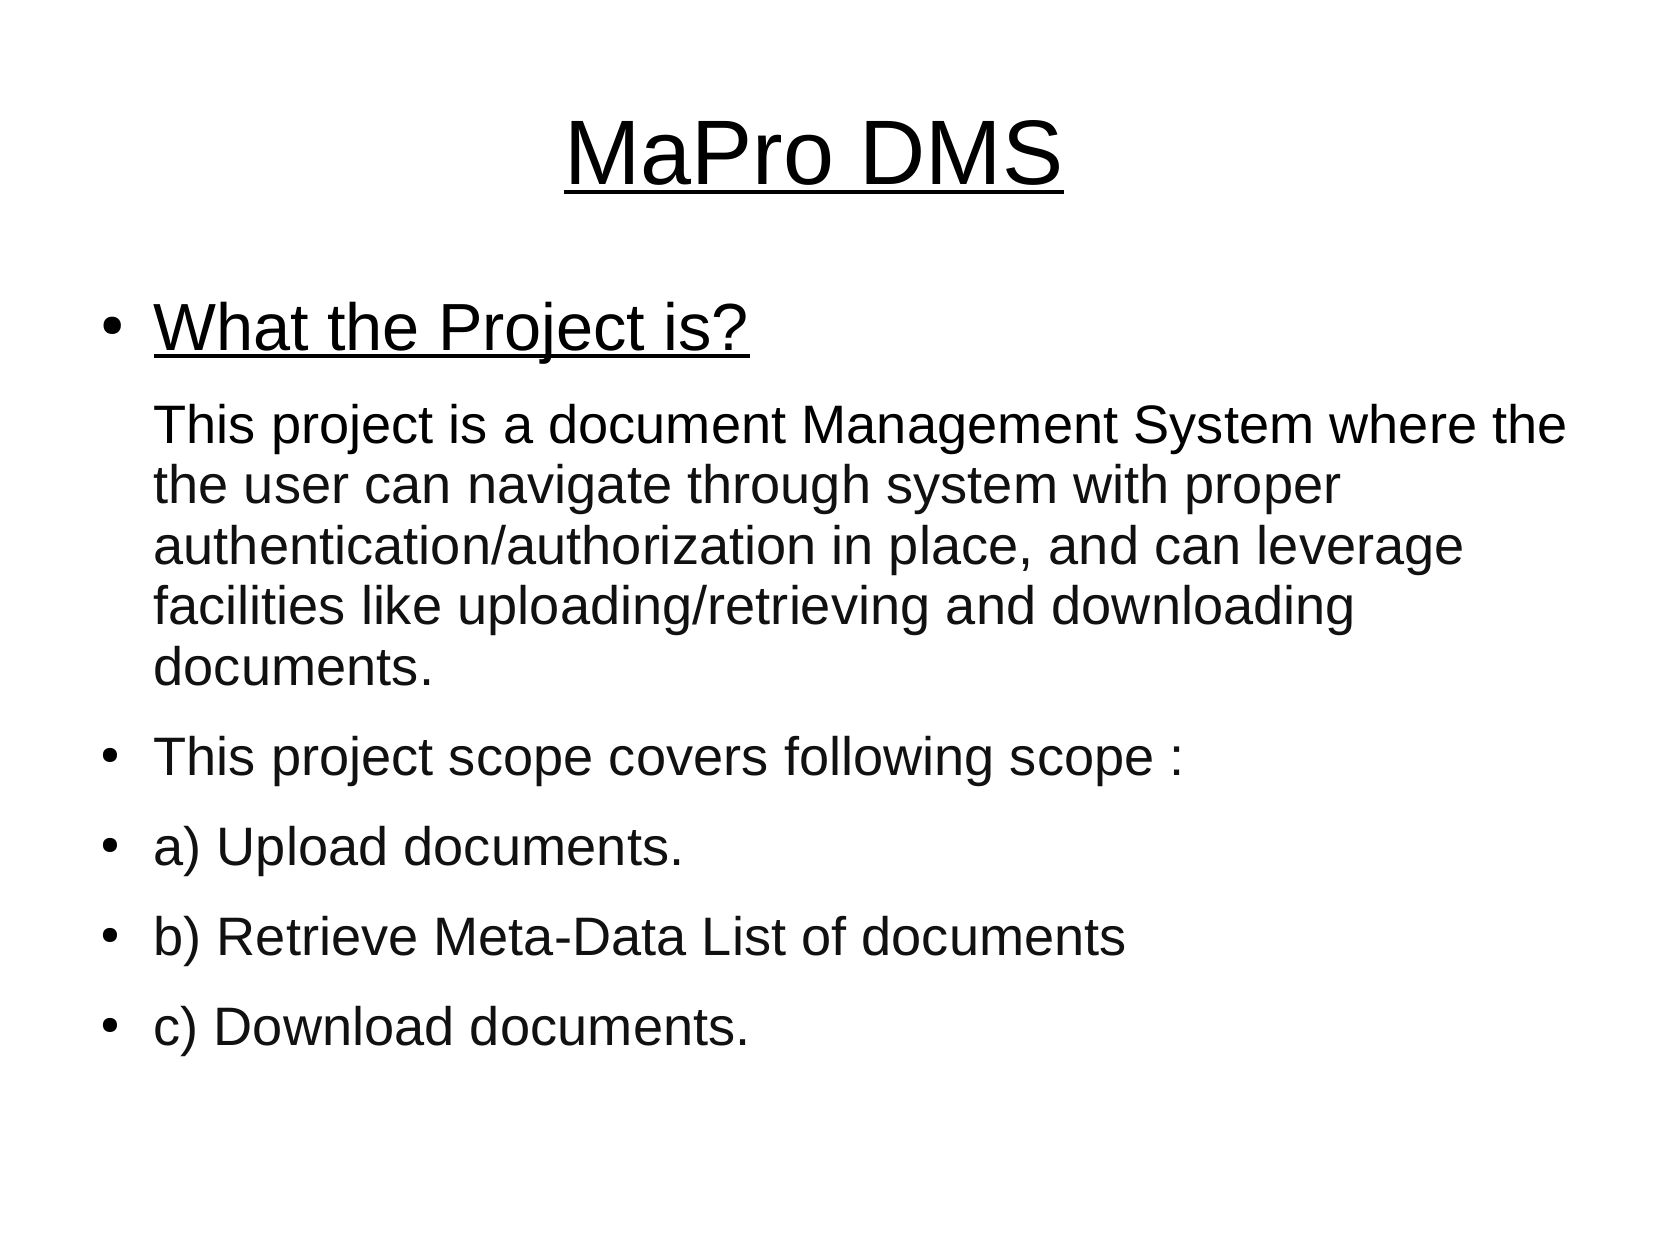

# MaPro DMS
What the Project is?
This project is a document Management System where the the user can navigate through system with proper authentication/authorization in place, and can leverage facilities like uploading/retrieving and downloading documents.
This project scope covers following scope :
a) Upload documents.
b) Retrieve Meta-Data List of documents
c) Download documents.